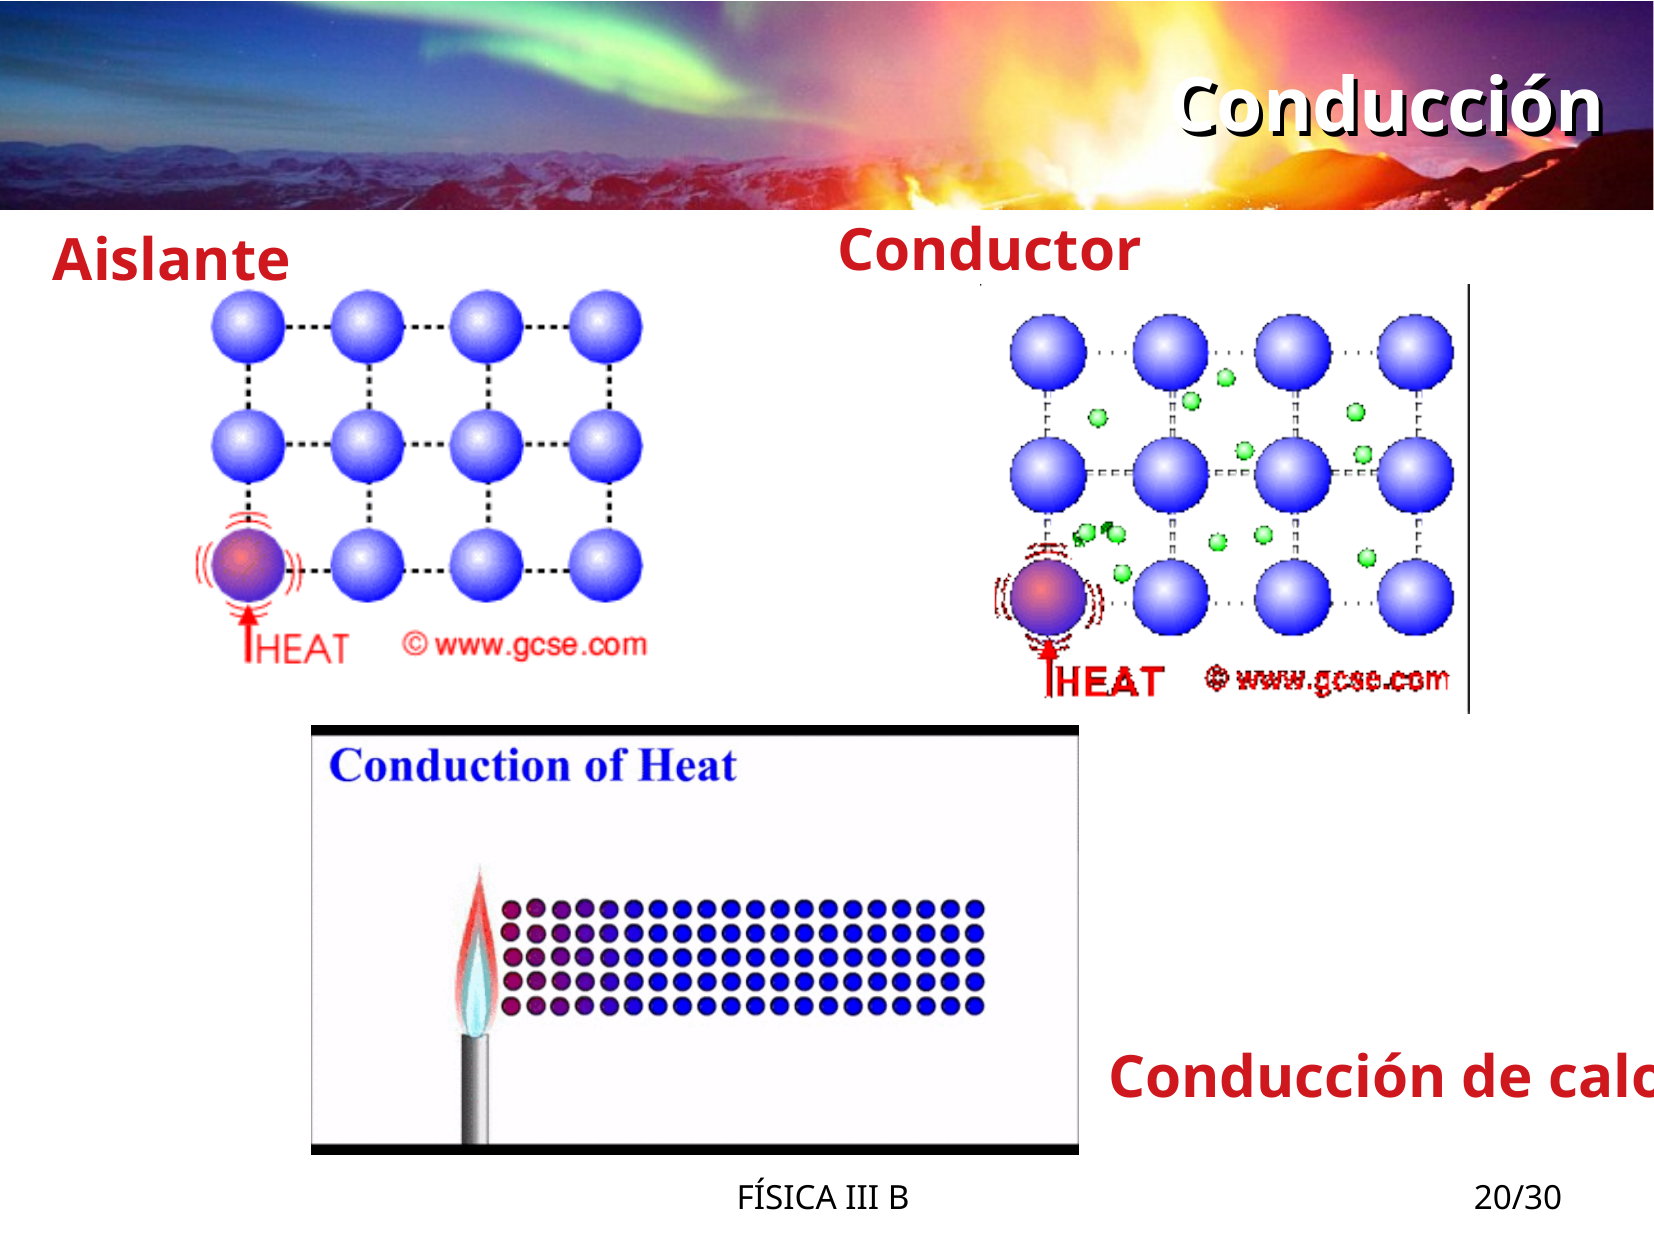

# Conducción
Conductor
Aislante
Conducción de calor
FÍSICA III B
20